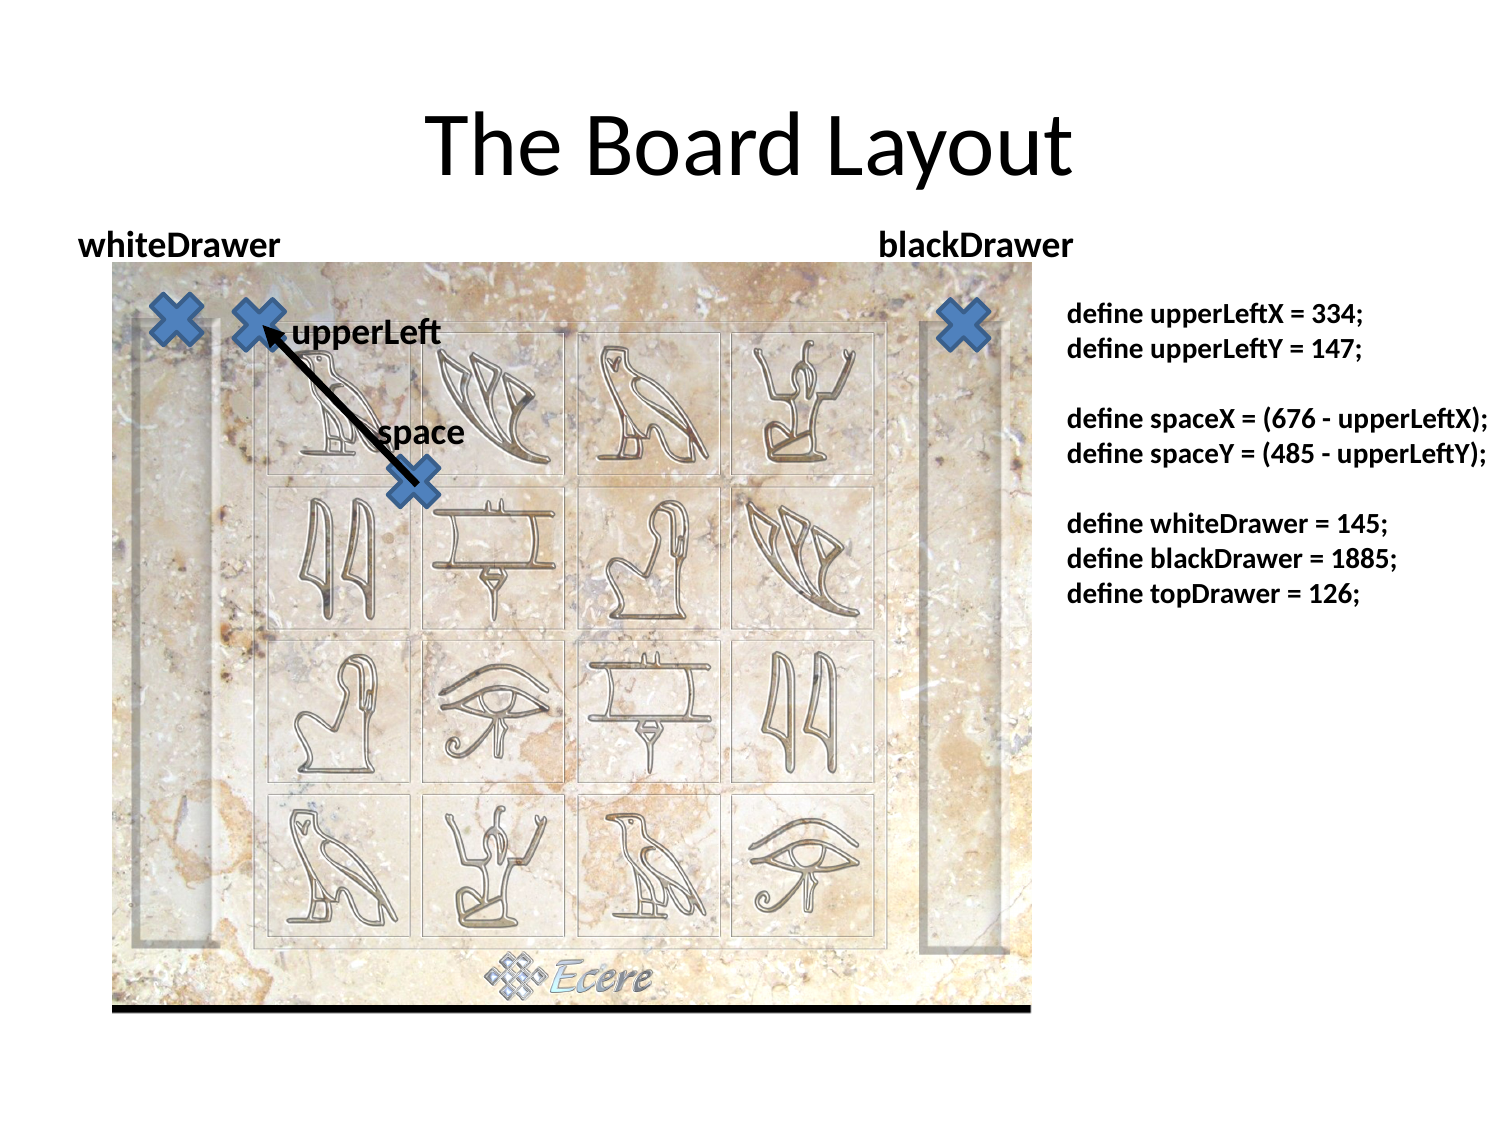

# The Board Layout
whiteDrawer
blackDrawer
define upperLeftX = 334;
define upperLeftY = 147;
define spaceX = (676 - upperLeftX);
define spaceY = (485 - upperLeftY);
define whiteDrawer = 145;
define blackDrawer = 1885;
define topDrawer = 126;
upperLeft
space